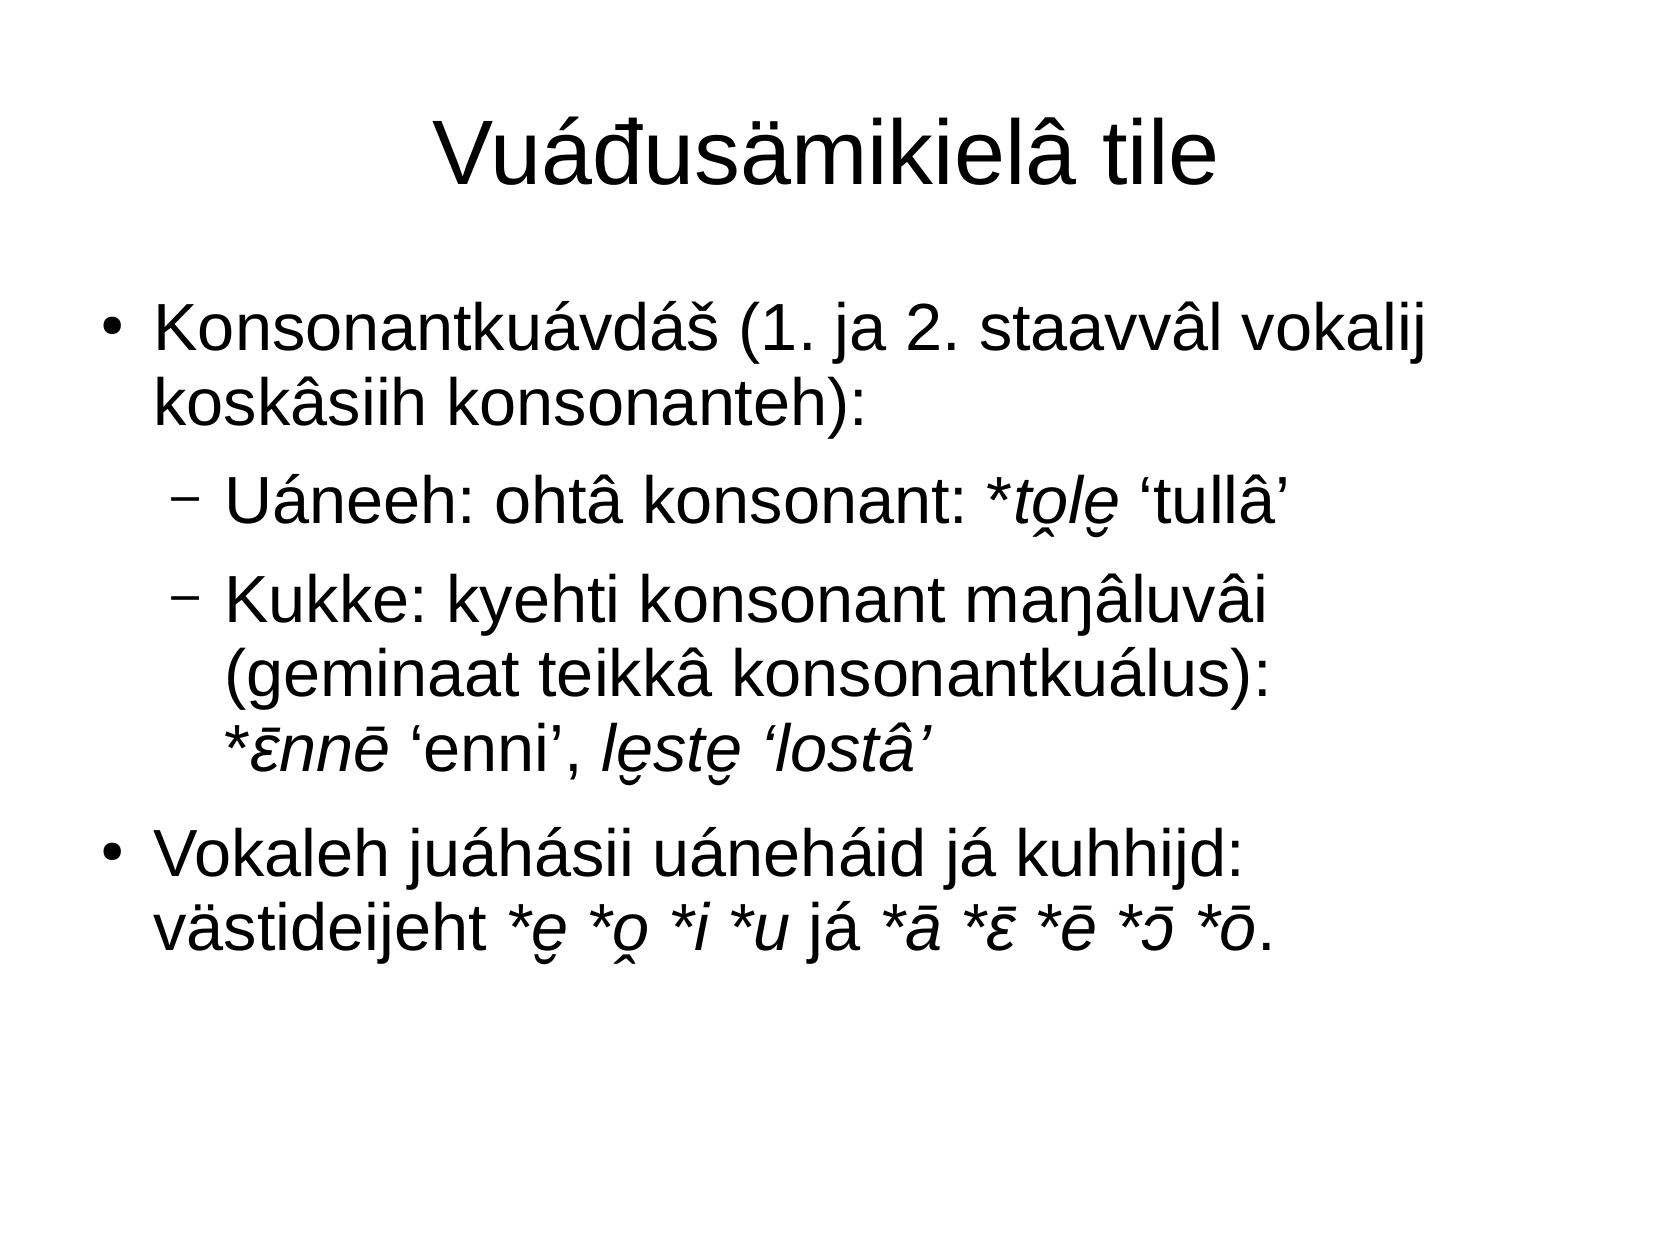

# Vuáđusämikielâ tile
Konsonantkuávdáš (1. ja 2. staavvâl vokalij koskâsiih konsonanteh):
Uáneeh: ohtâ konsonant: *to̭le̮ ‘tullâ’
Kukke: kyehti konsonant maŋâluvâi (geminaat teikkâ konsonantkuálus):
*ɛ̄nnē ‘enni’, le̮ste̮ ‘lostâ’
Vokaleh juáhásii uáneháid já kuhhijd: västideijeht *e̮ *o̭ *i *u já *ā *ɛ̄ *ē *ɔ̄ *ō.